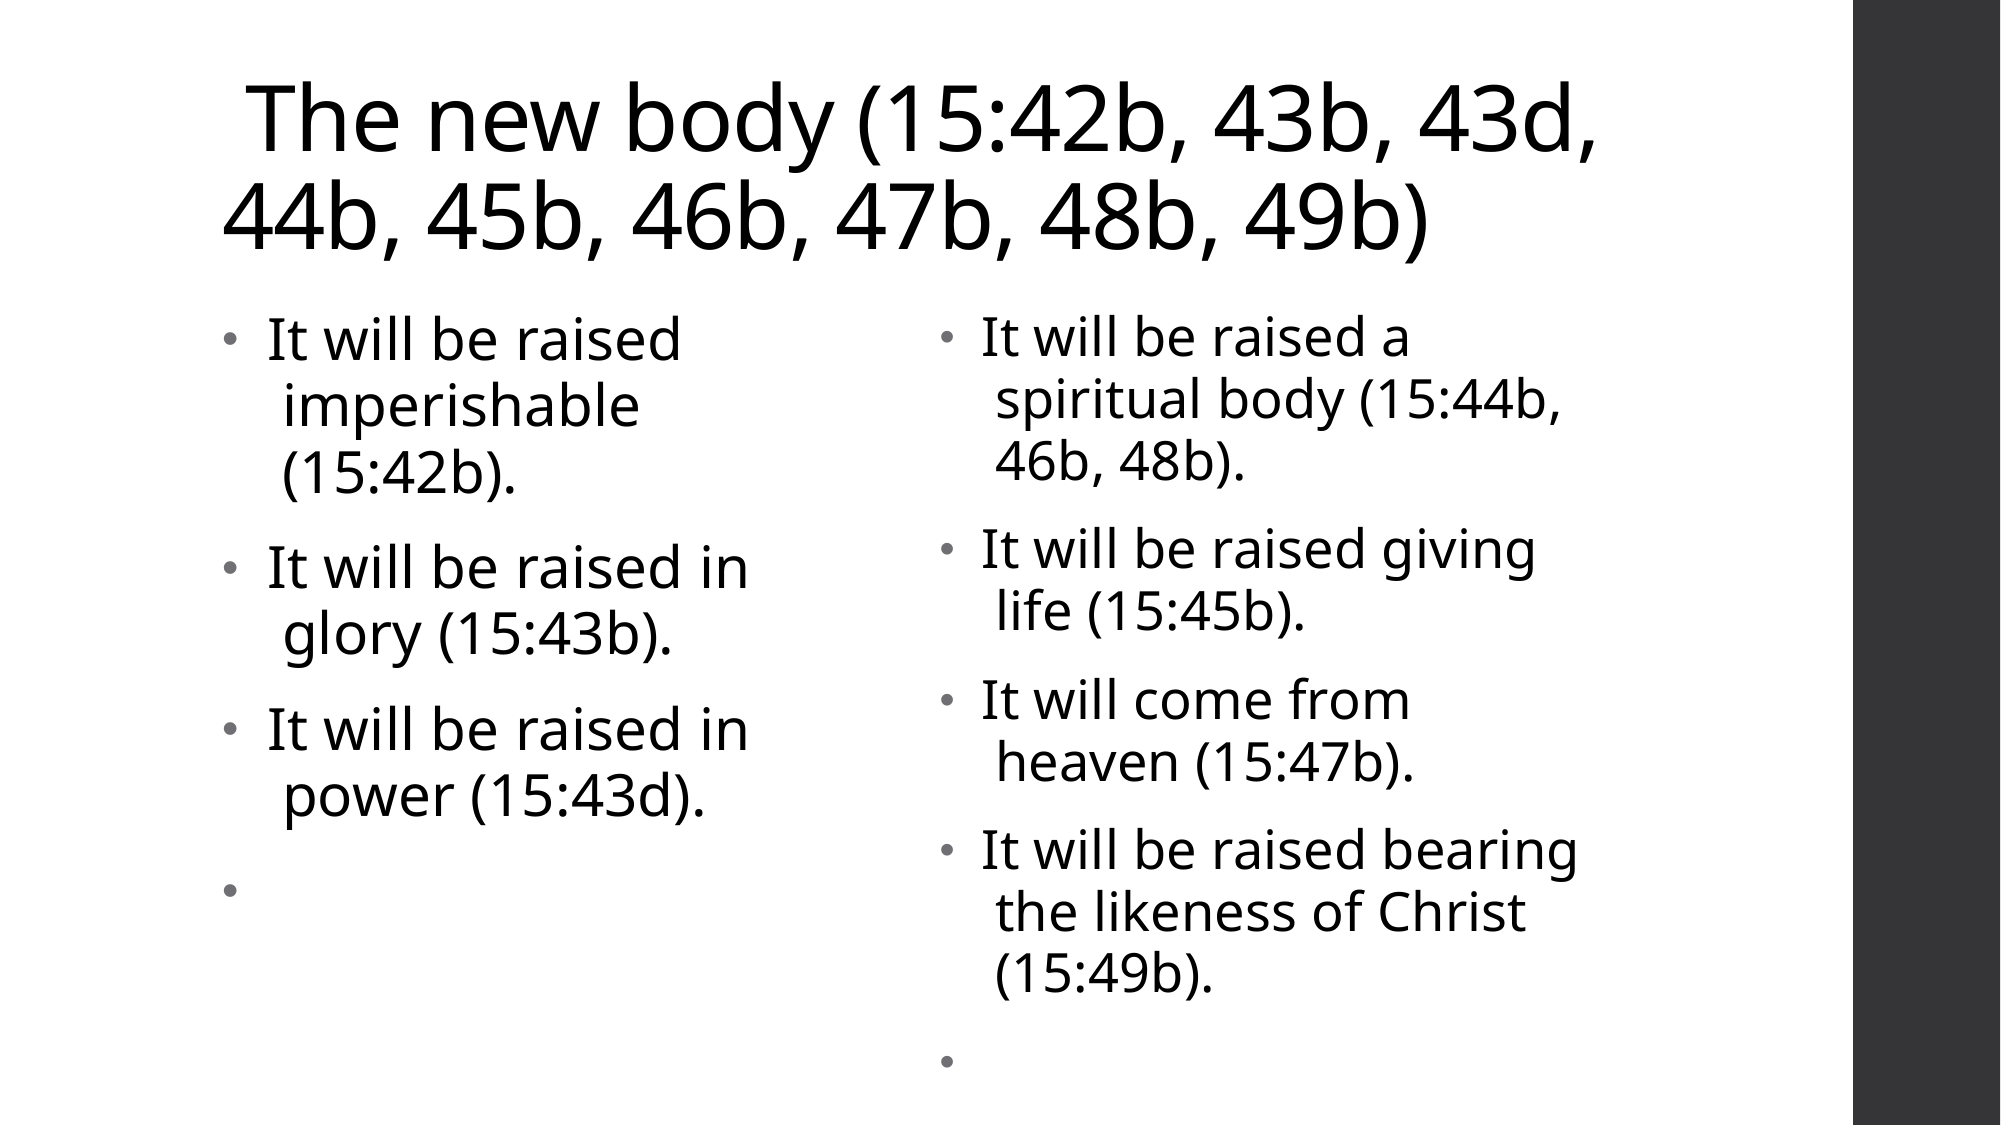

# The new body (15:42b, 43b, 43d, 44b, 45b, 46b, 47b, 48b, 49b)
 It will be raised imperishable (15:42b).
 It will be raised in glory (15:43b).
 It will be raised in power (15:43d).
 It will be raised a spiritual body (15:44b, 46b, 48b).
 It will be raised giving life (15:45b).
 It will come from heaven (15:47b).
 It will be raised bearing the likeness of Christ (15:49b).